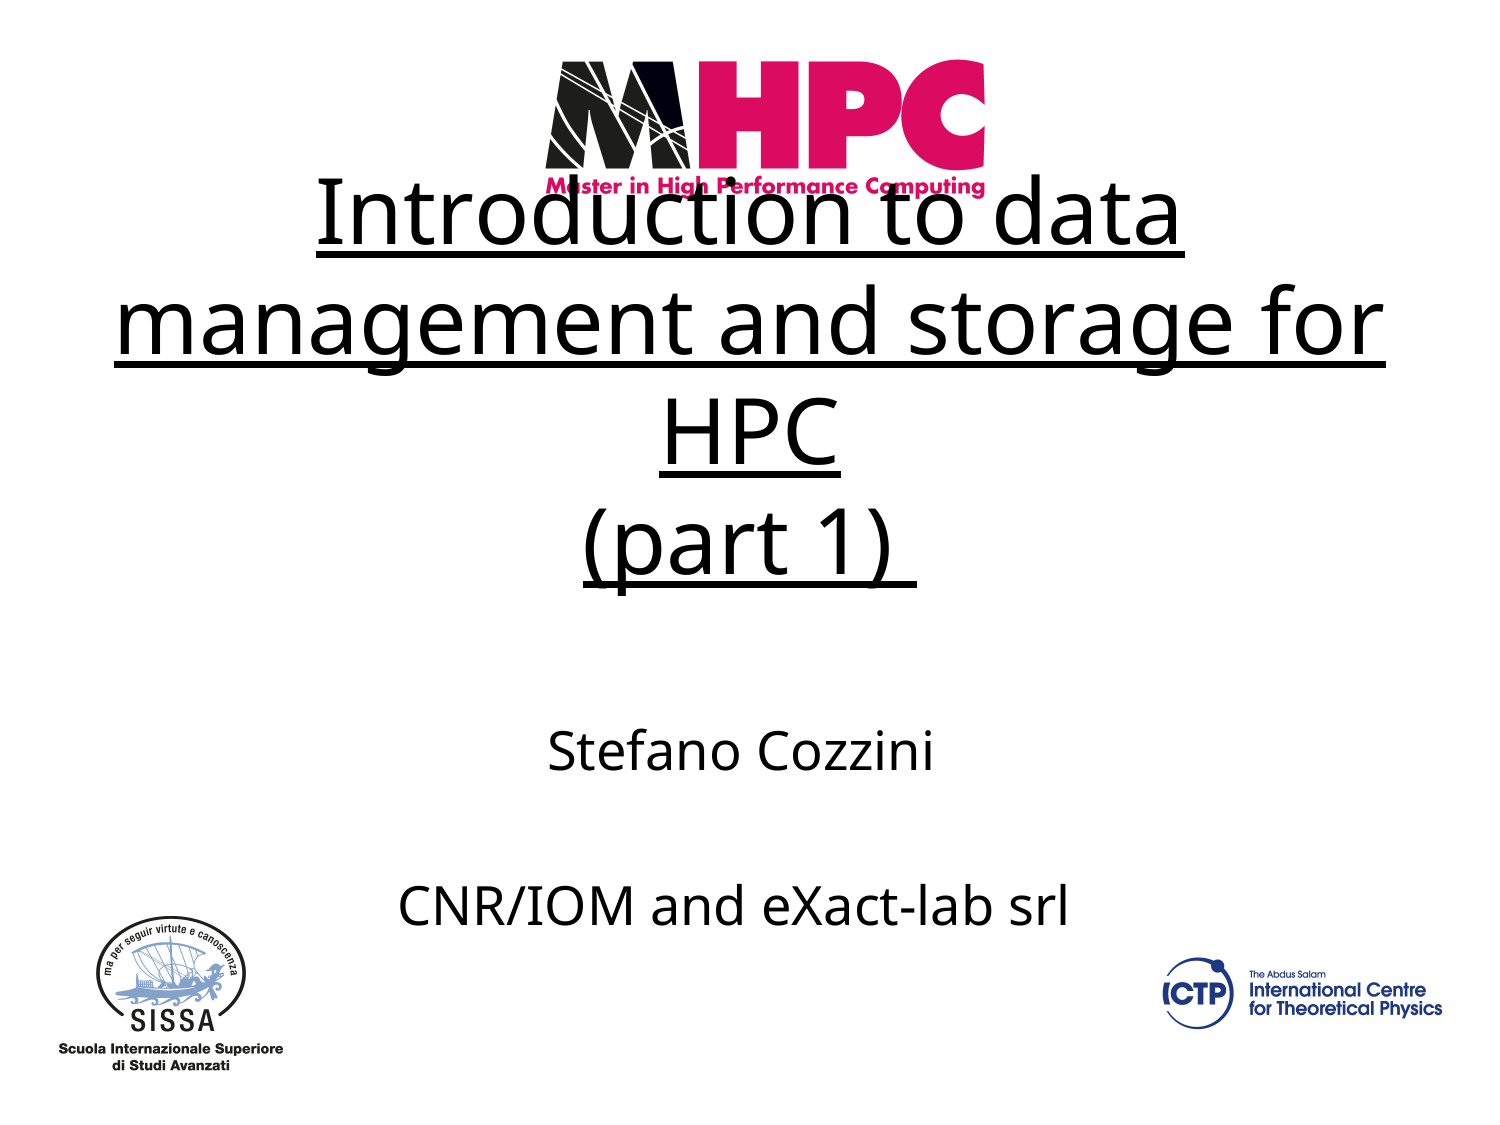

# Introduction to data management and storage for HPC (part 1)
Stefano Cozzini
CNR/IOM and eXact-lab srl